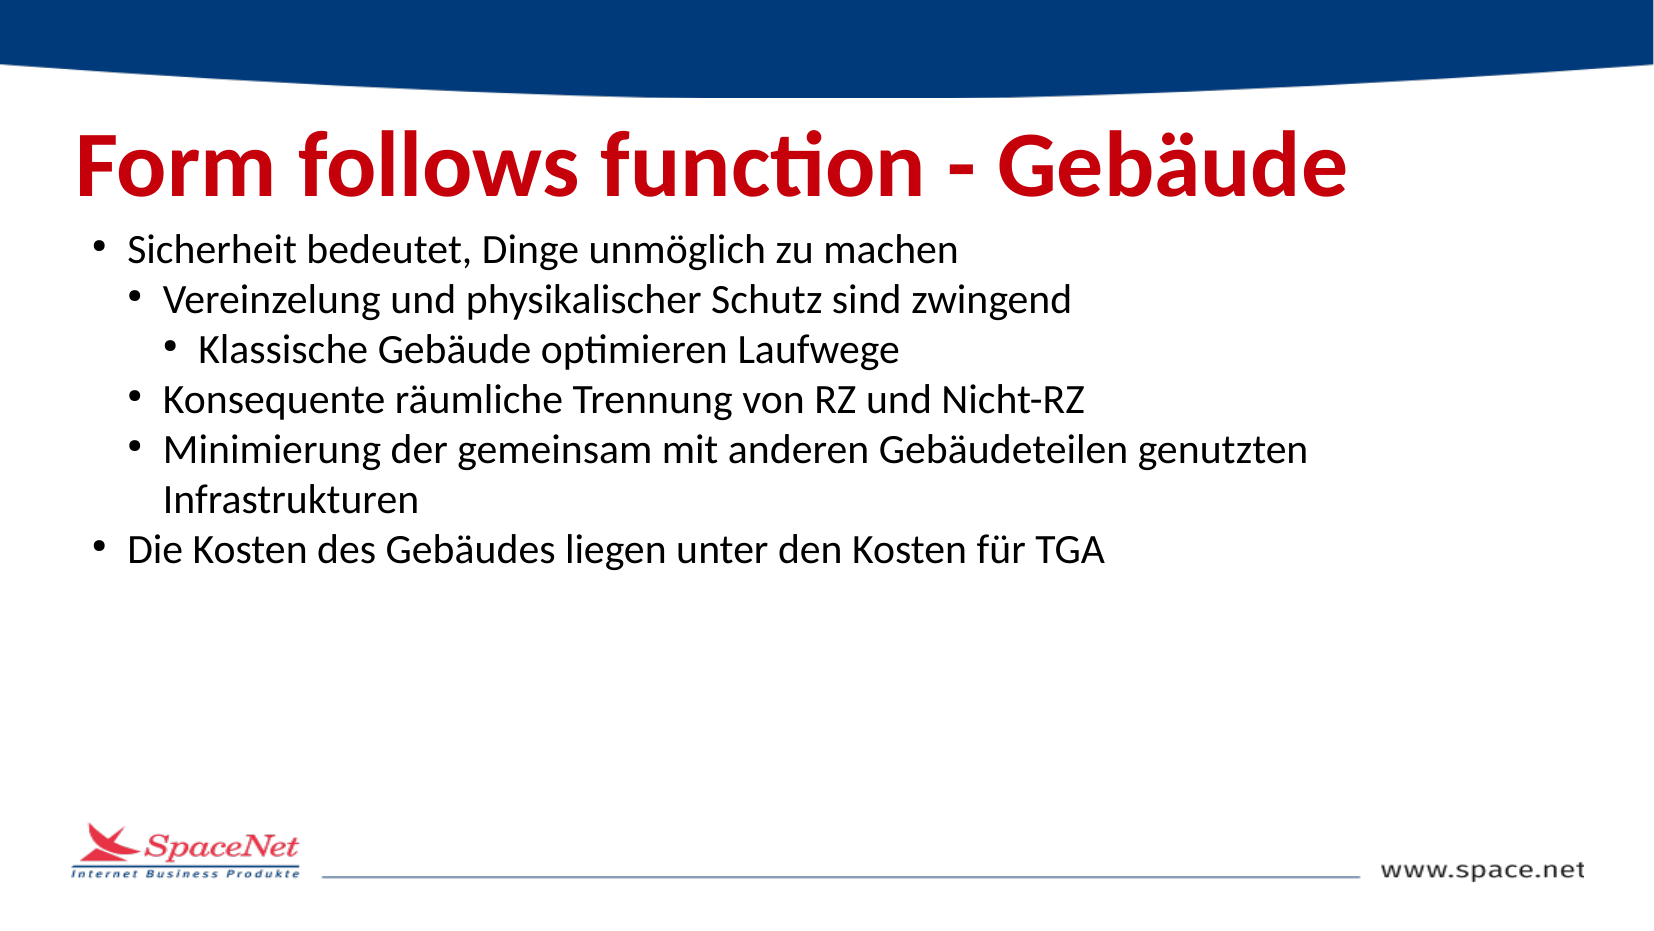

Form follows function - Gebäude
Sicherheit bedeutet, Dinge unmöglich zu machen
Vereinzelung und physikalischer Schutz sind zwingend
Klassische Gebäude optimieren Laufwege
Konsequente räumliche Trennung von RZ und Nicht-RZ
Minimierung der gemeinsam mit anderen Gebäudeteilen genutzten Infrastrukturen
Die Kosten des Gebäudes liegen unter den Kosten für TGA